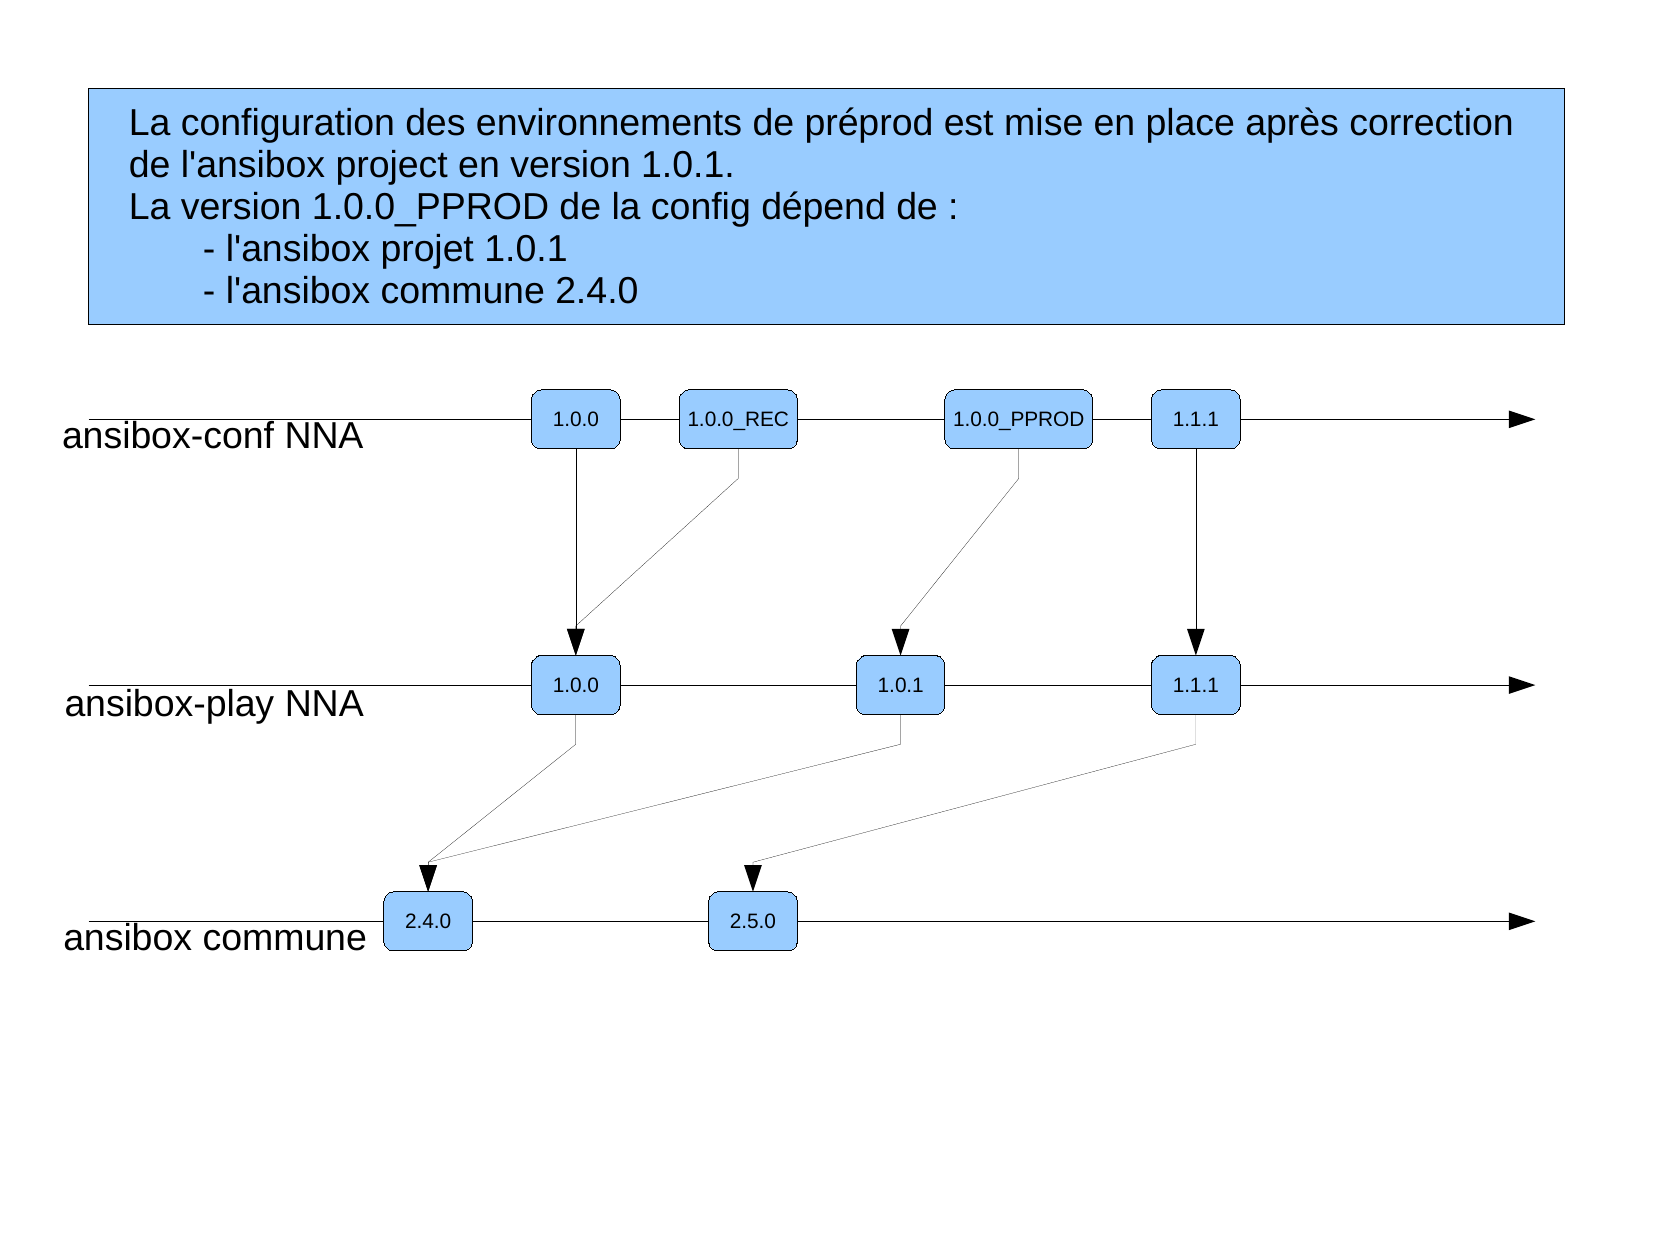

La configuration des environnements de préprod est mise en place après correction
de l'ansibox project en version 1.0.1.
La version 1.0.0_PPROD de la config dépend de :
	- l'ansibox projet 1.0.1
	- l'ansibox commune 2.4.0
1.0.0
1.0.0_REC
1.0.0_PPROD
1.1.1
ansibox-conf NNA
1.0.0
1.0.1
1.1.1
ansibox-play NNA
2.4.0
2.5.0
ansibox commune